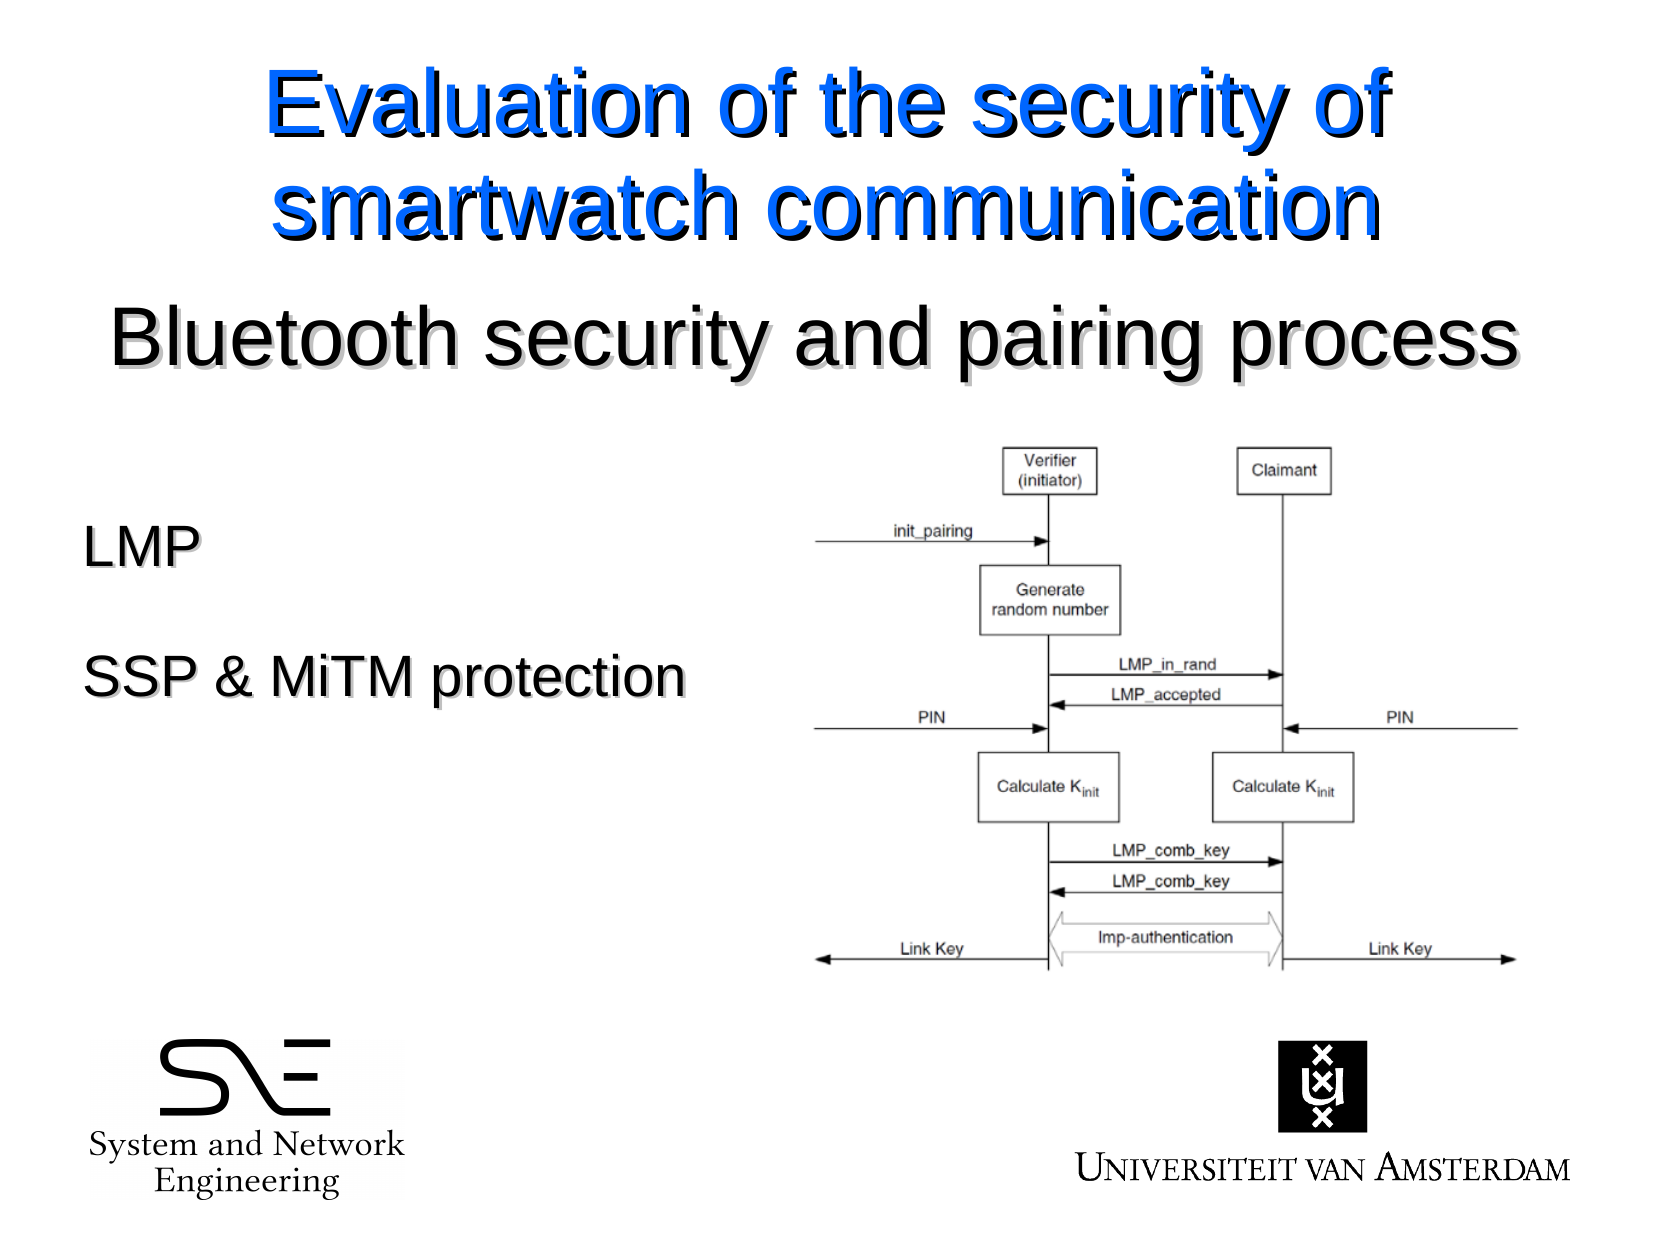

# Evaluation of the security of smartwatch communication
Bluetooth security and pairing process
LMP
SSP & MiTM protection